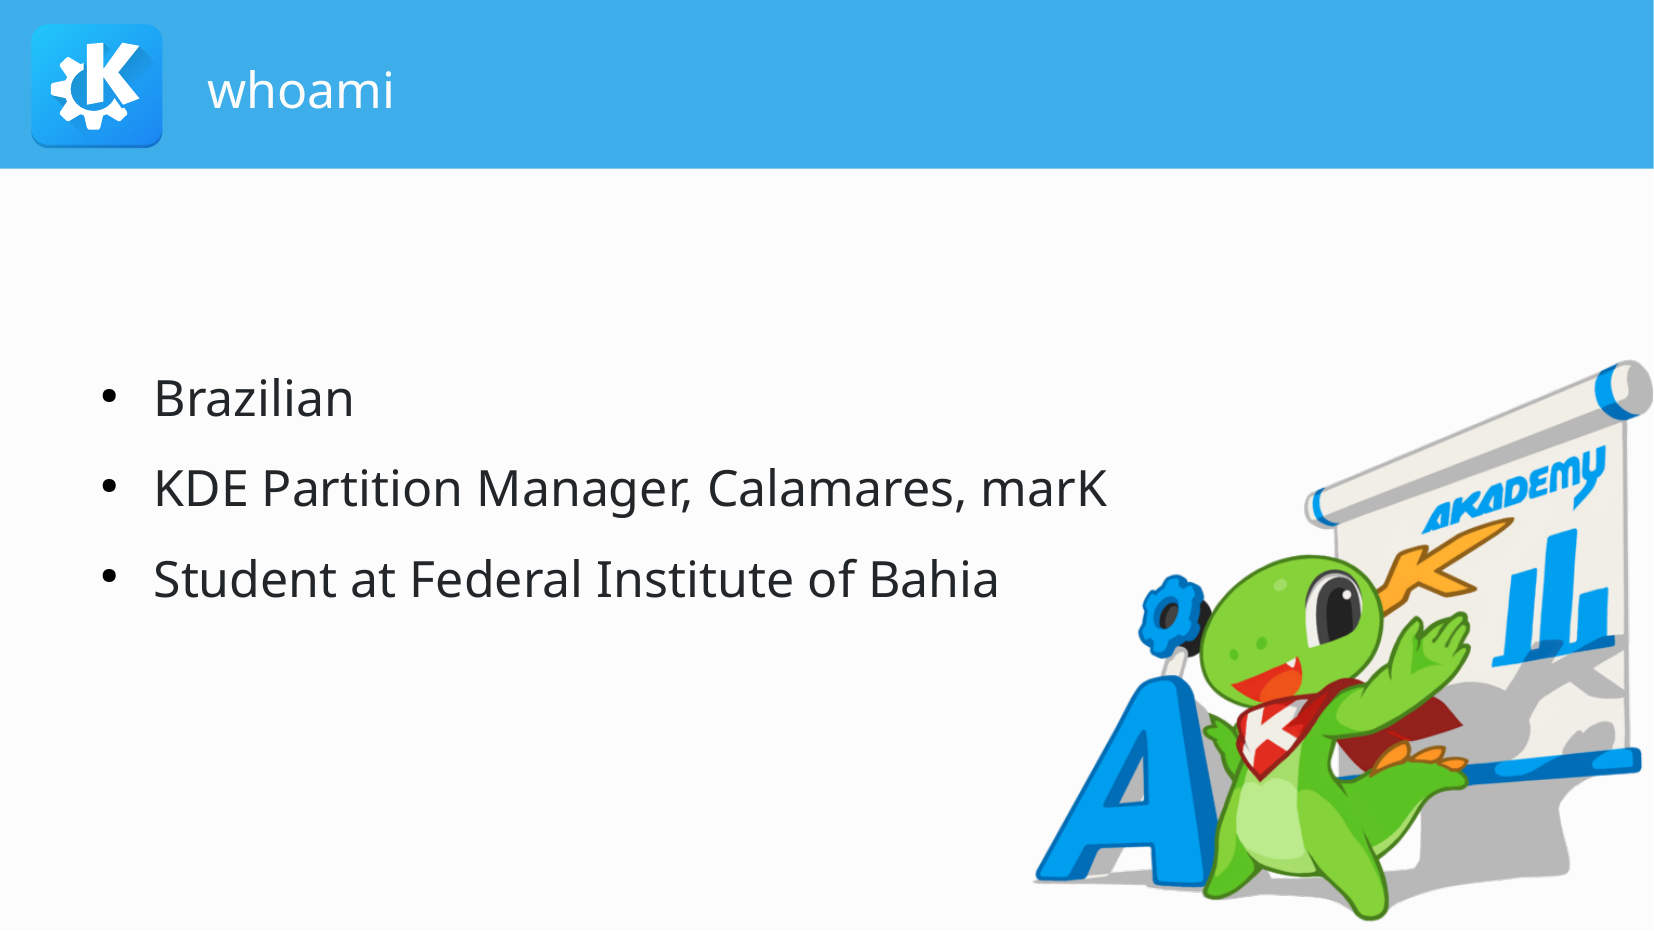

# whoami
Brazilian
KDE Partition Manager, Calamares, marK
Student at Federal Institute of Bahia